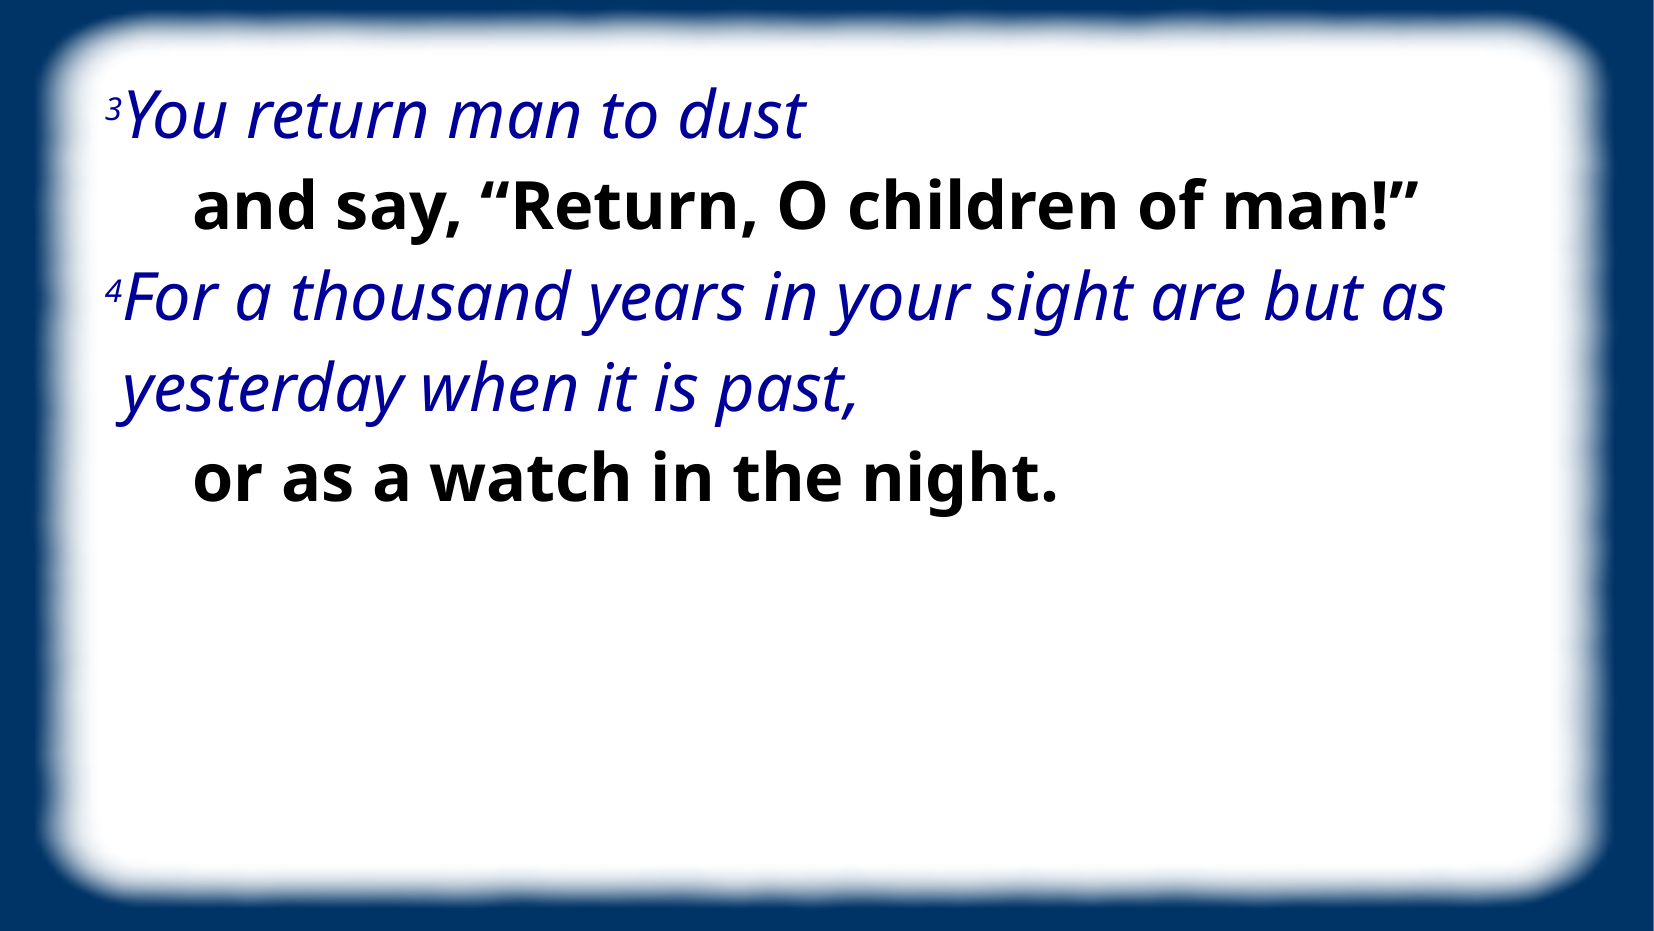

3You return man to dust
 and say, “Return, O children of man!”
4For a thousand years in your sight are but as
 yesterday when it is past,
 or as a watch in the night.